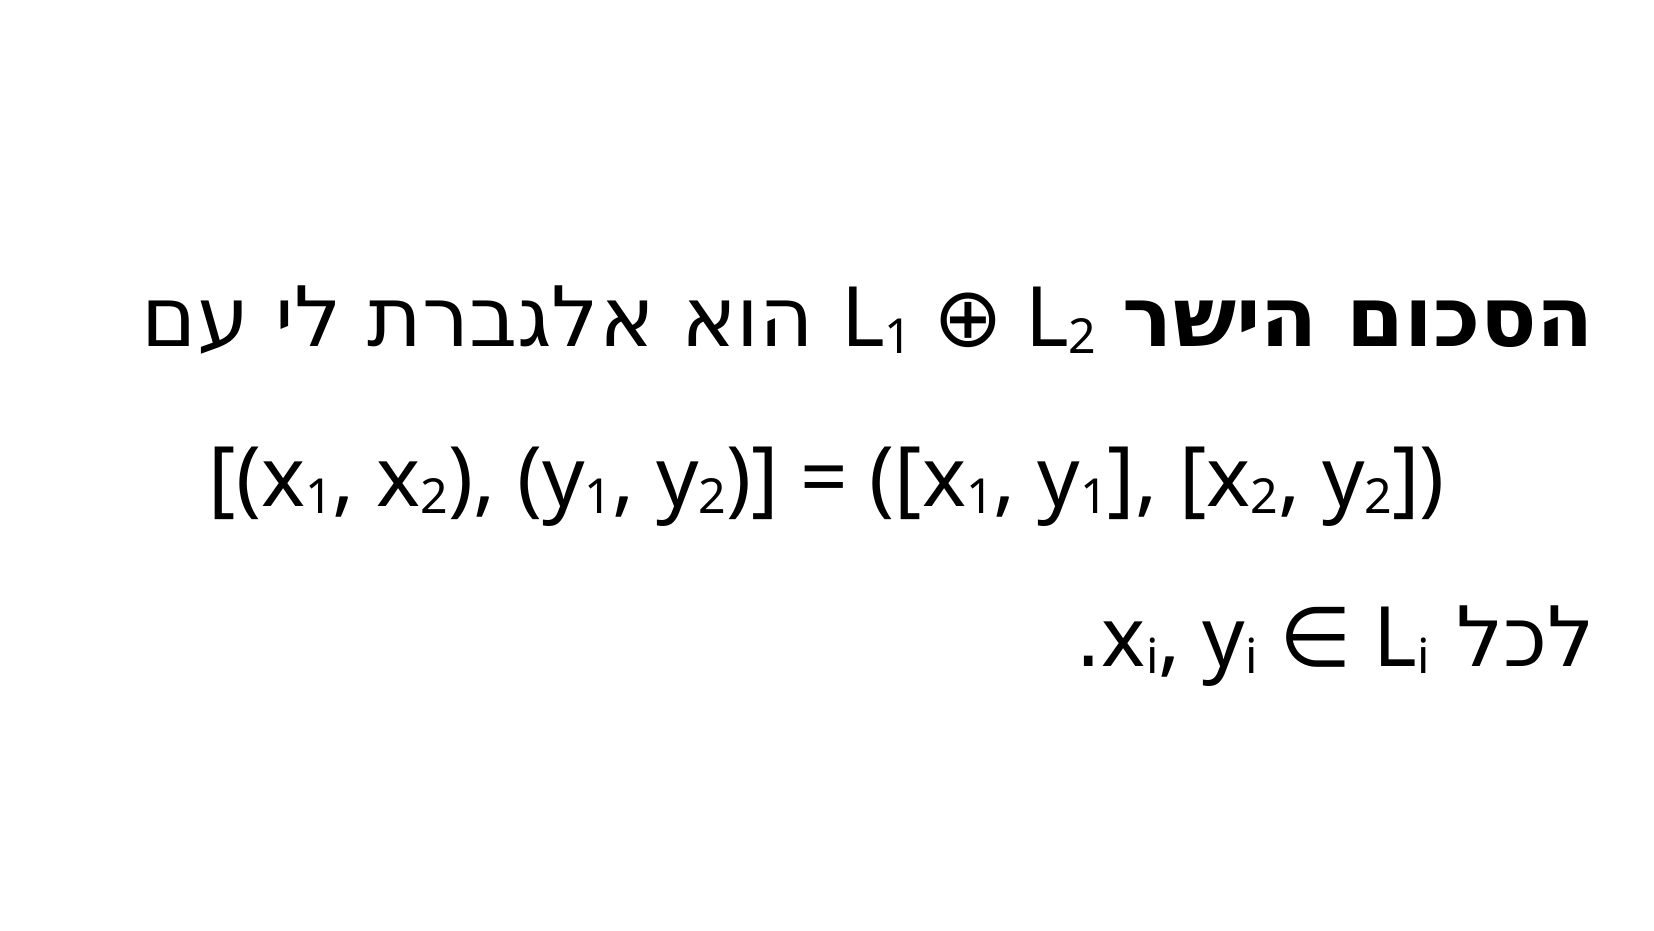

# הסכום הישר L1 ⊕ L2 הוא אלגברת לי עם
[(x1, x2), (y1, y2)] = ([x1, y1], [x2, y2])
לכל xi, yi ∈ Li.